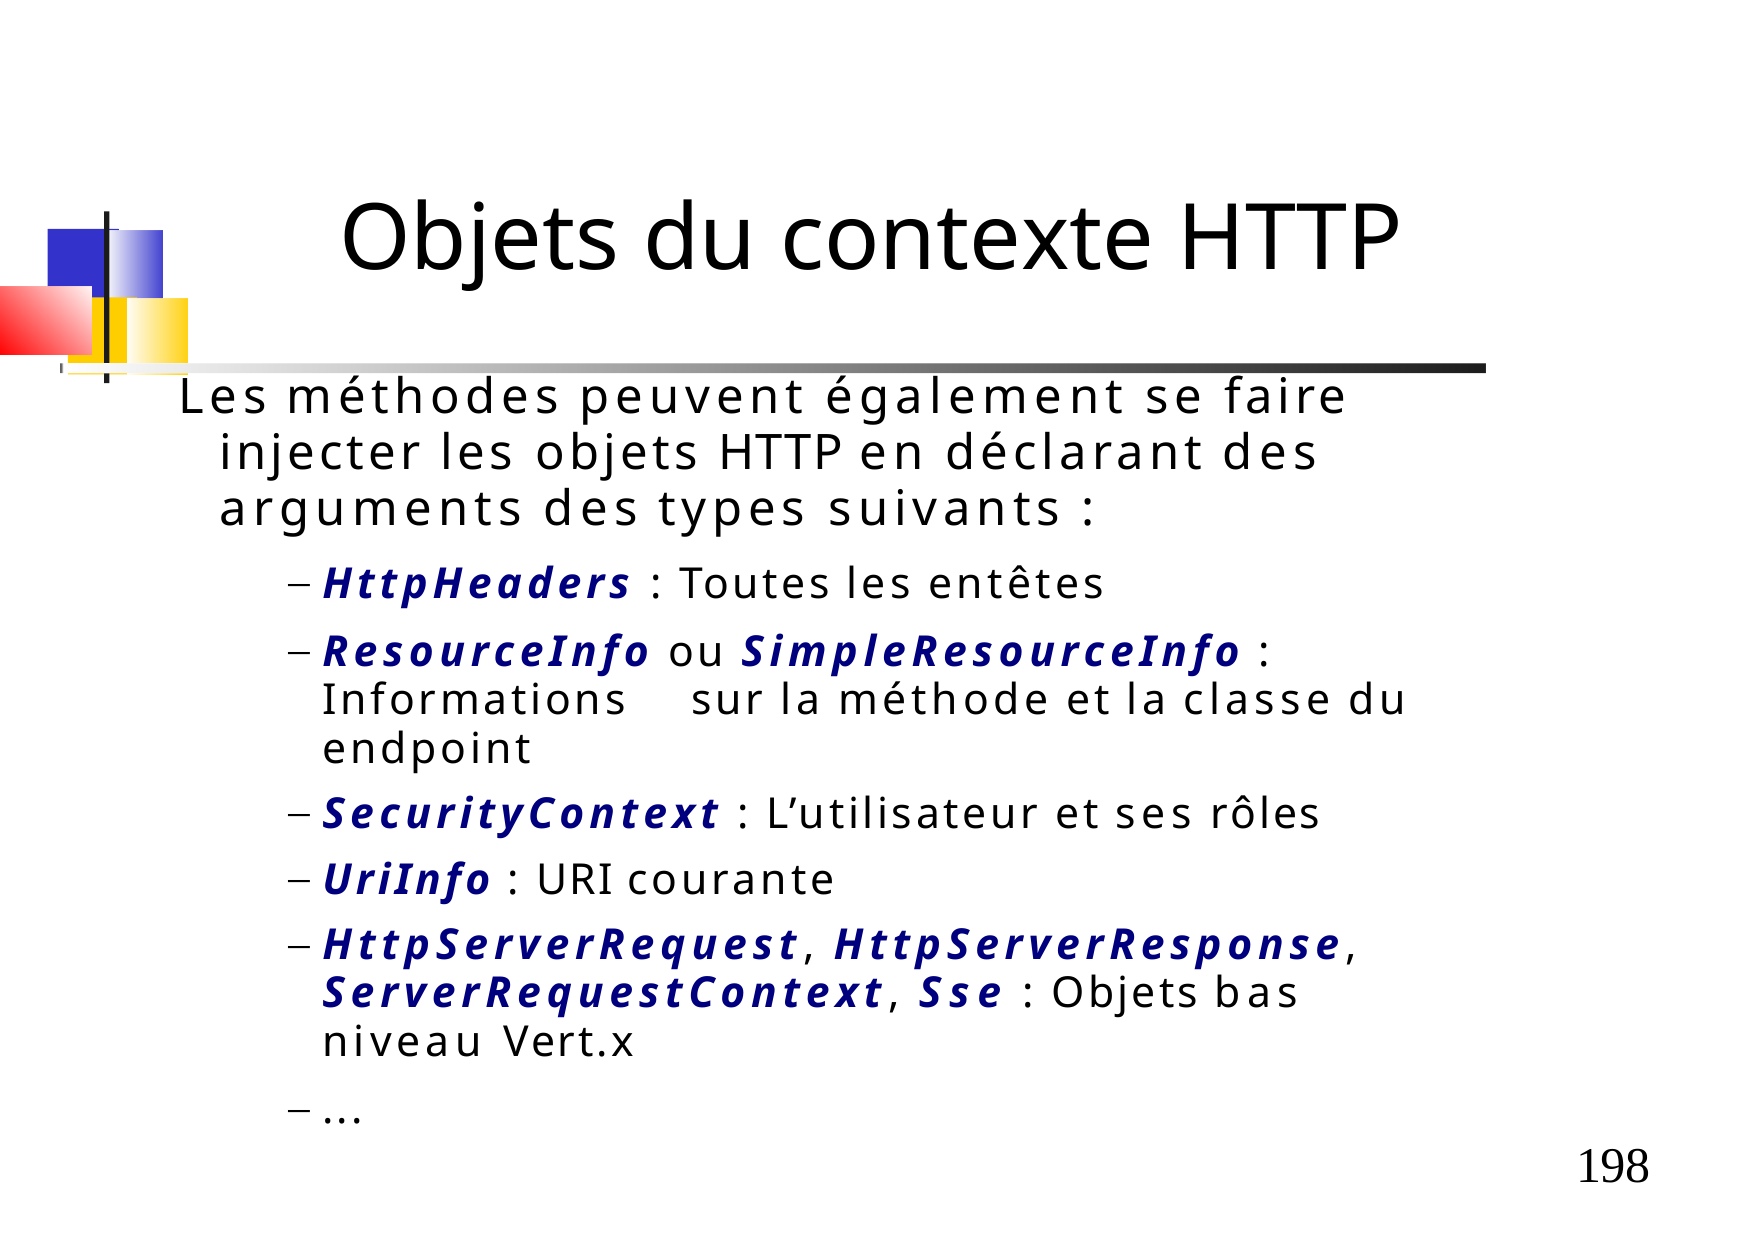

# Objets du contexte HTTP
Les méthodes peuvent également se faire injecter les objets HTTP en déclarant des arguments des types suivants :
HttpHeaders : Toutes les entêtes
ResourceInfo ou SimpleResourceInfo : Informations 	sur la méthode et la classe du endpoint
SecurityContext : L’utilisateur et ses rôles
UriInfo : URI courante
HttpServerRequest, HttpServerResponse, 	ServerRequestContext, Sse : Objets bas niveau Vert.x
...
198